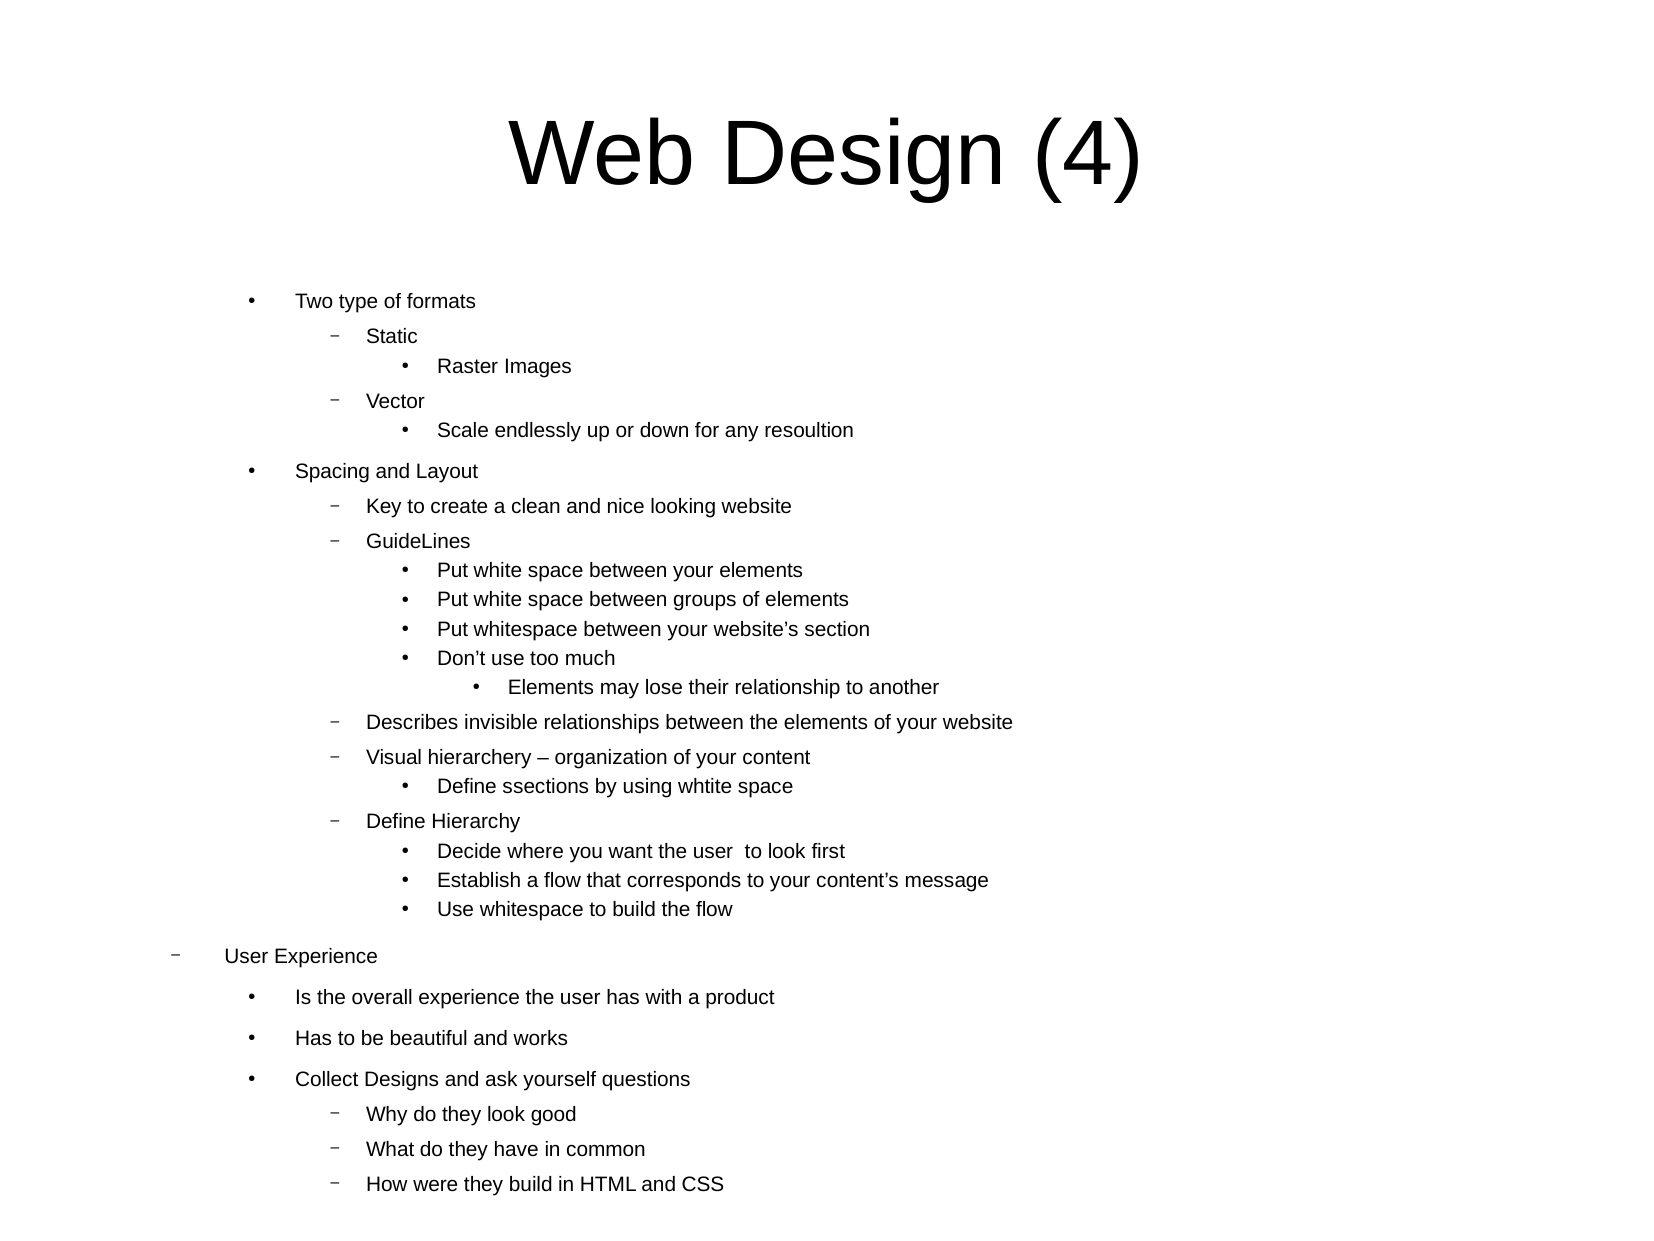

# Web Design (4)
Two type of formats
Static
Raster Images
Vector
Scale endlessly up or down for any resoultion
Spacing and Layout
Key to create a clean and nice looking website
GuideLines
Put white space between your elements
Put white space between groups of elements
Put whitespace between your website’s section
Don’t use too much
Elements may lose their relationship to another
Describes invisible relationships between the elements of your website
Visual hierarchery – organization of your content
Define ssections by using whtite space
Define Hierarchy
Decide where you want the user to look first
Establish a flow that corresponds to your content’s message
Use whitespace to build the flow
User Experience
Is the overall experience the user has with a product
Has to be beautiful and works
Collect Designs and ask yourself questions
Why do they look good
What do they have in common
How were they build in HTML and CSS